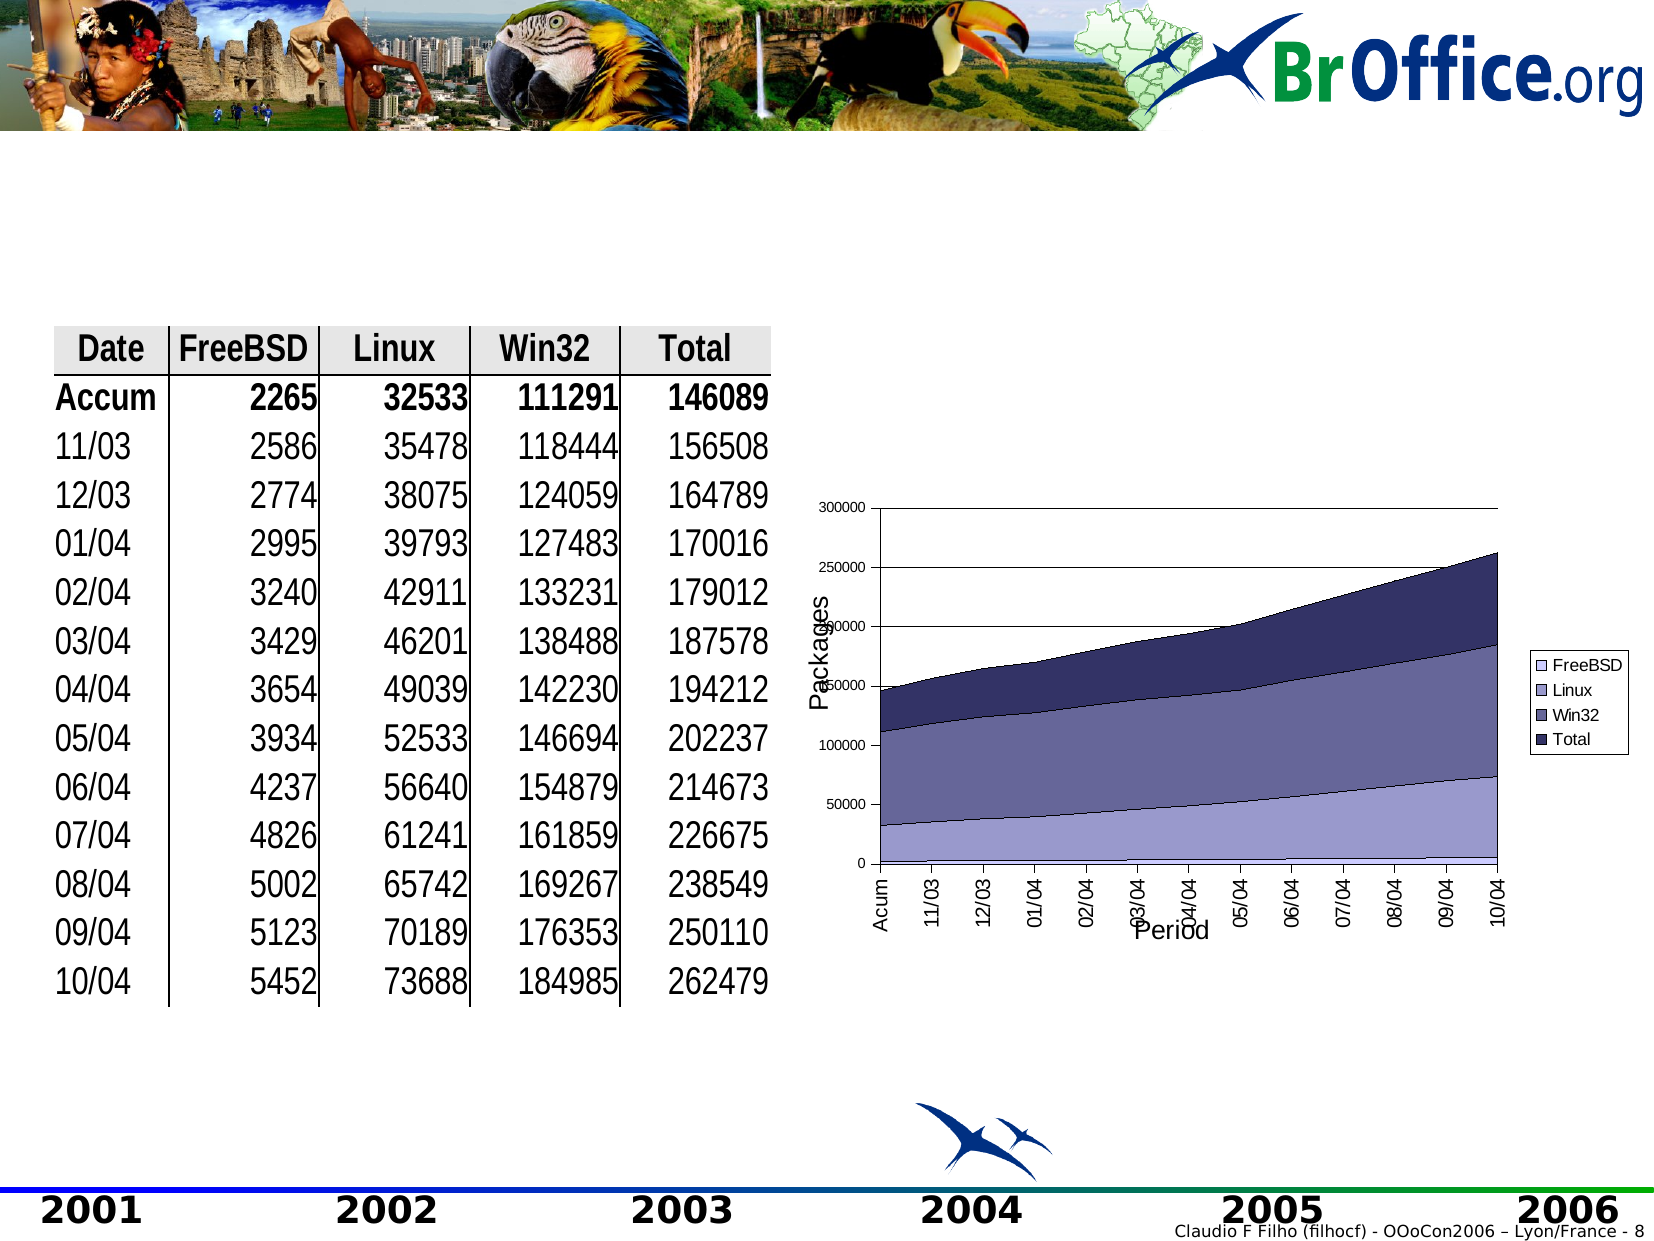

### Chart
| Category | FreeBSD | Linux | Win32 | Total |
|---|---|---|---|---|
| Acum | 2265.0 | 32533.0 | 111291.0 | 146089.0 |
| 11/03 | 2586.0 | 35478.0 | 118444.0 | 156508.0 |
| 12/03 | 2774.0 | 38075.0 | 124059.0 | 164789.0 |
| 01/04 | 2995.0 | 39793.0 | 127483.0 | 170016.0 |
| 02/04 | 3240.0 | 42911.0 | 133231.0 | 179012.0 |
| 03/04 | 3429.0 | 46201.0 | 138488.0 | 187578.0 |
| 04/04 | 3654.0 | 49039.0 | 142230.0 | 194212.0 |
| 05/04 | 3934.0 | 52533.0 | 146694.0 | 202237.0 |
| 06/04 | 4237.0 | 56640.0 | 154879.0 | 214673.0 |
| 07/04 | 4826.0 | 61241.0 | 161859.0 | 226675.0 |
| 08/04 | 5002.0 | 65742.0 | 169267.0 | 238549.0 |
| 09/04 | 5123.0 | 70189.0 | 176353.0 | 250110.0 |
| 10/04 | 5452.0 | 73688.0 | 184985.0 | 262479.0 |
2001
2002
2003
2004
2005
2006